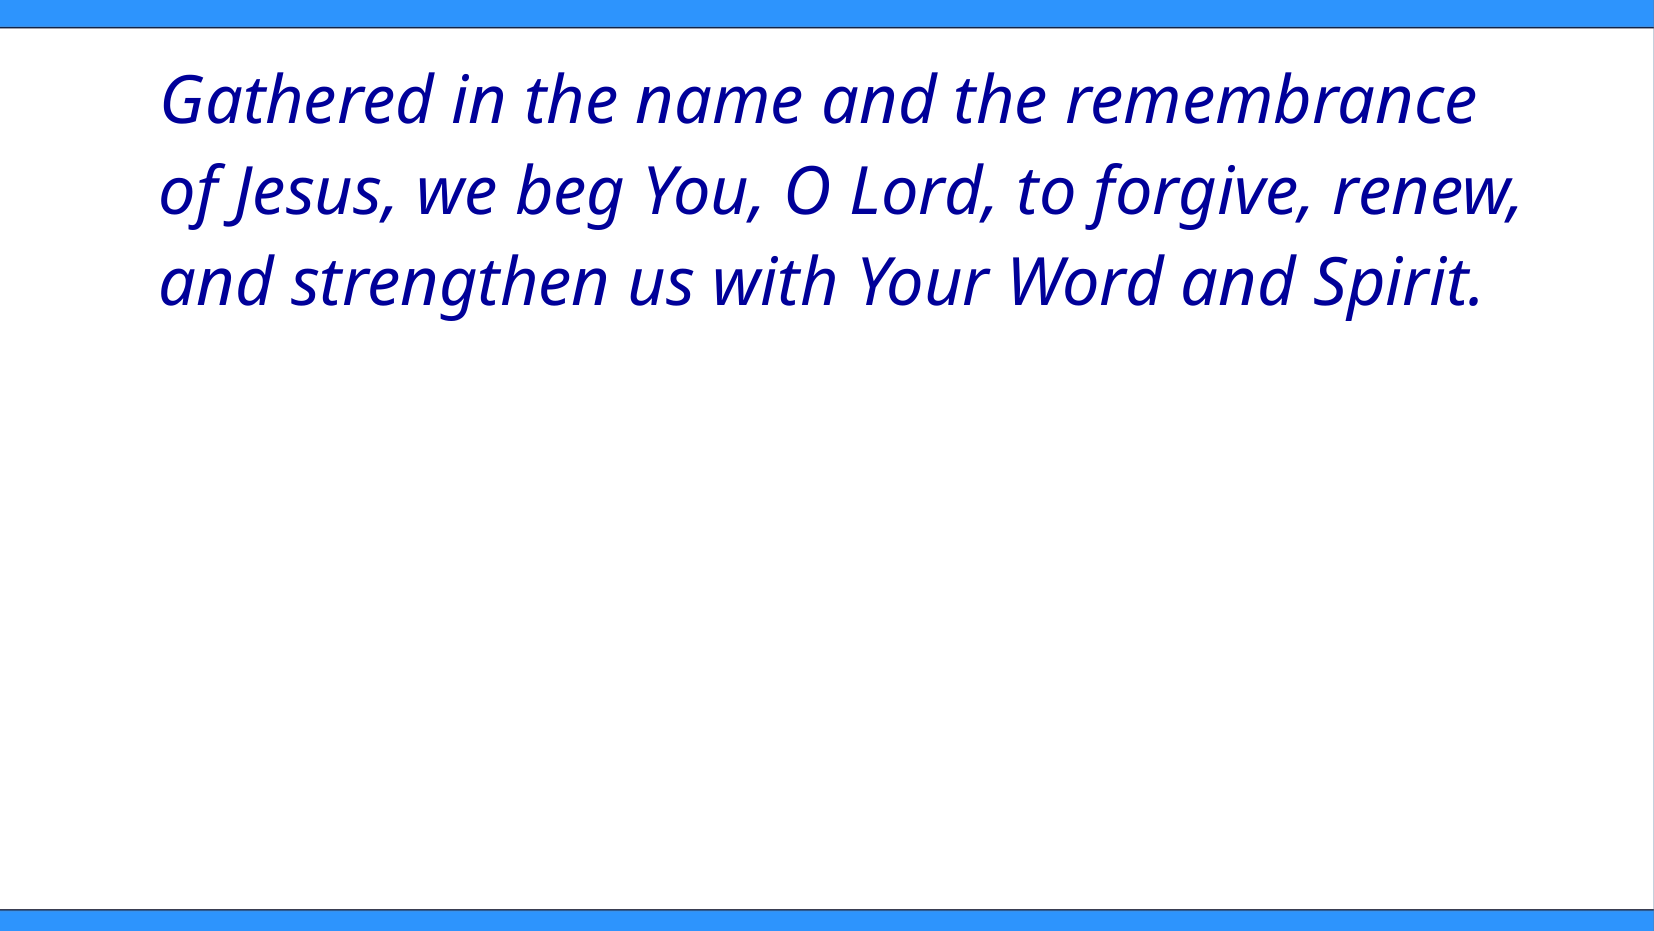

Gathered in the name and the remembrance
 of Jesus, we beg You, O Lord, to forgive, renew,
 and strengthen us with Your Word and Spirit.